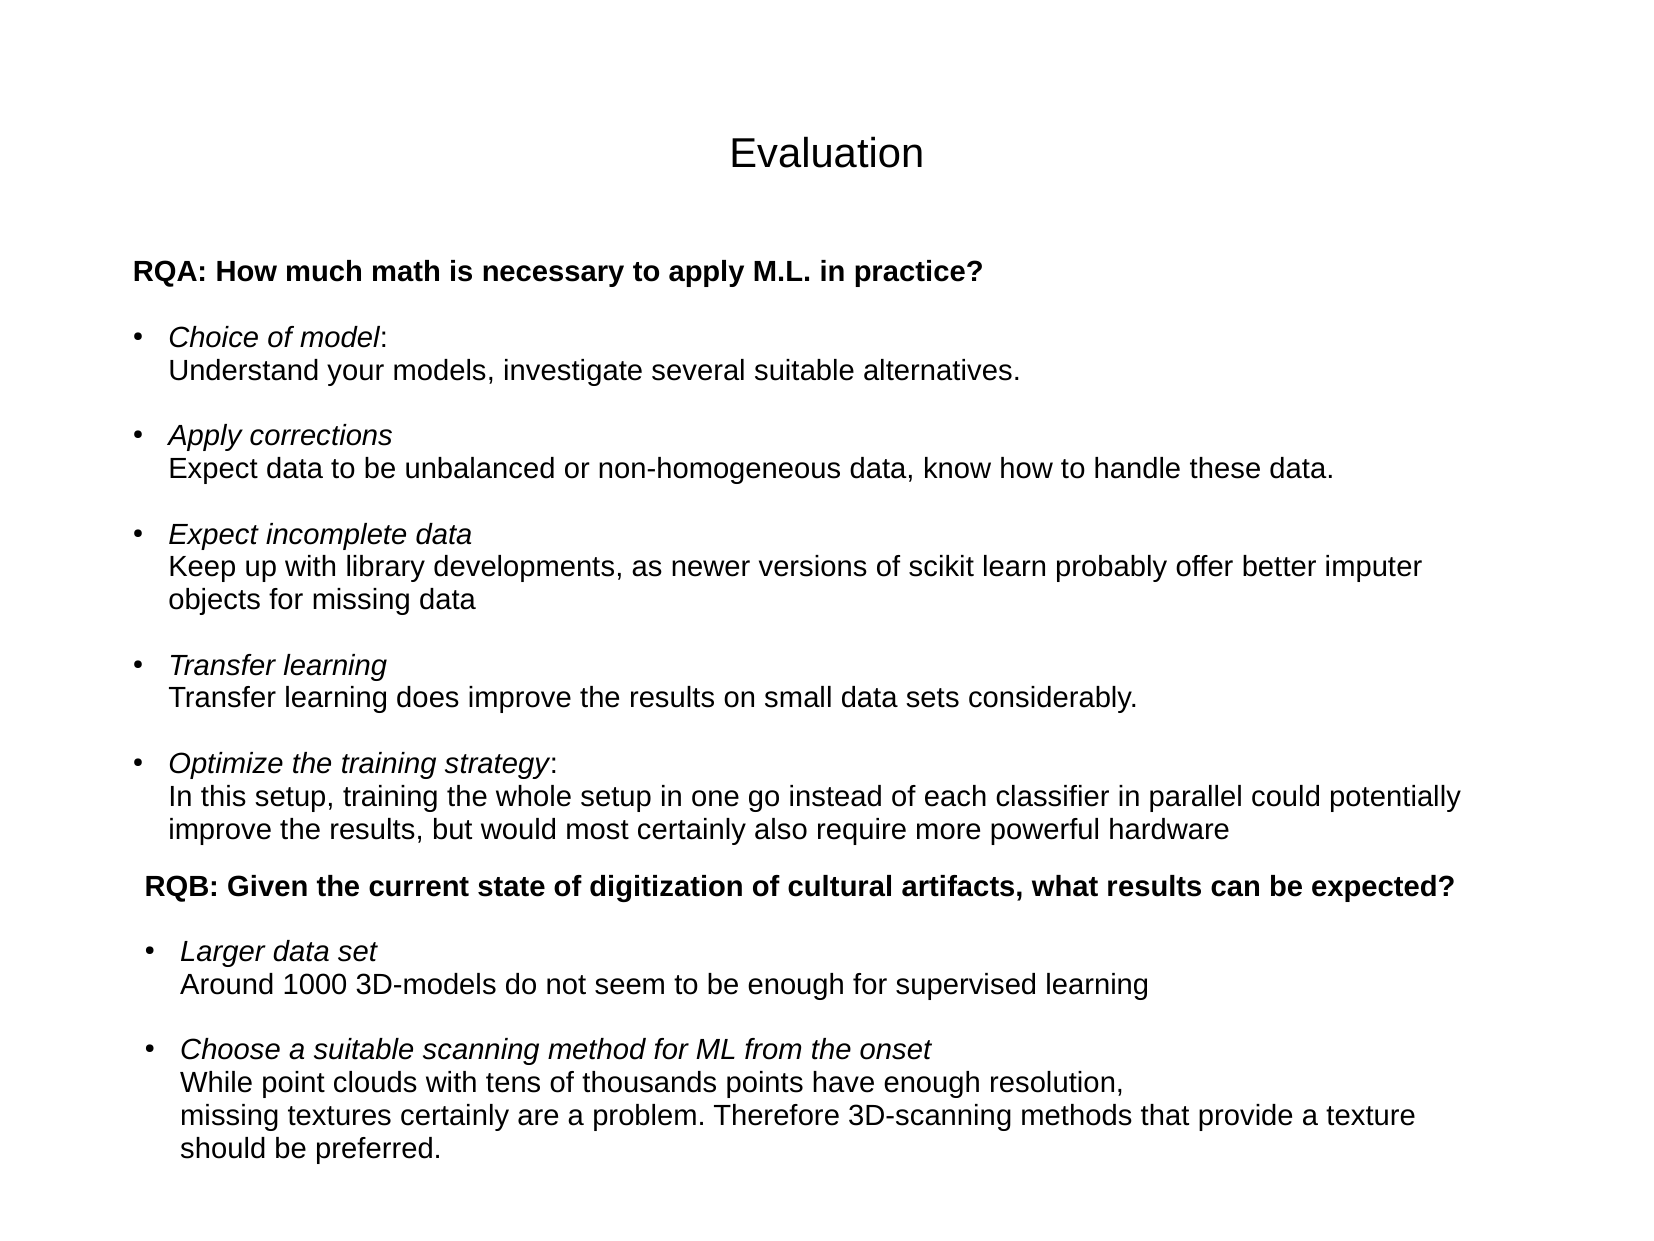

# Evaluation
RQA: How much math is necessary to apply M.L. in practice?
Choice of model:
Understand your models, investigate several suitable alternatives.
Apply corrections
Expect data to be unbalanced or non-homogeneous data, know how to handle these data.
Expect incomplete data
Keep up with library developments, as newer versions of scikit learn probably offer better imputer objects for missing data
Transfer learning
Transfer learning does improve the results on small data sets considerably.
Optimize the training strategy:
In this setup, training the whole setup in one go instead of each classifier in parallel could potentially improve the results, but would most certainly also require more powerful hardware
RQB: Given the current state of digitization of cultural artifacts, what results can be expected?
Larger data set
Around 1000 3D-models do not seem to be enough for supervised learning
Choose a suitable scanning method for ML from the onset
While point clouds with tens of thousands points have enough resolution,
missing textures certainly are a problem. Therefore 3D-scanning methods that provide a texture should be preferred.